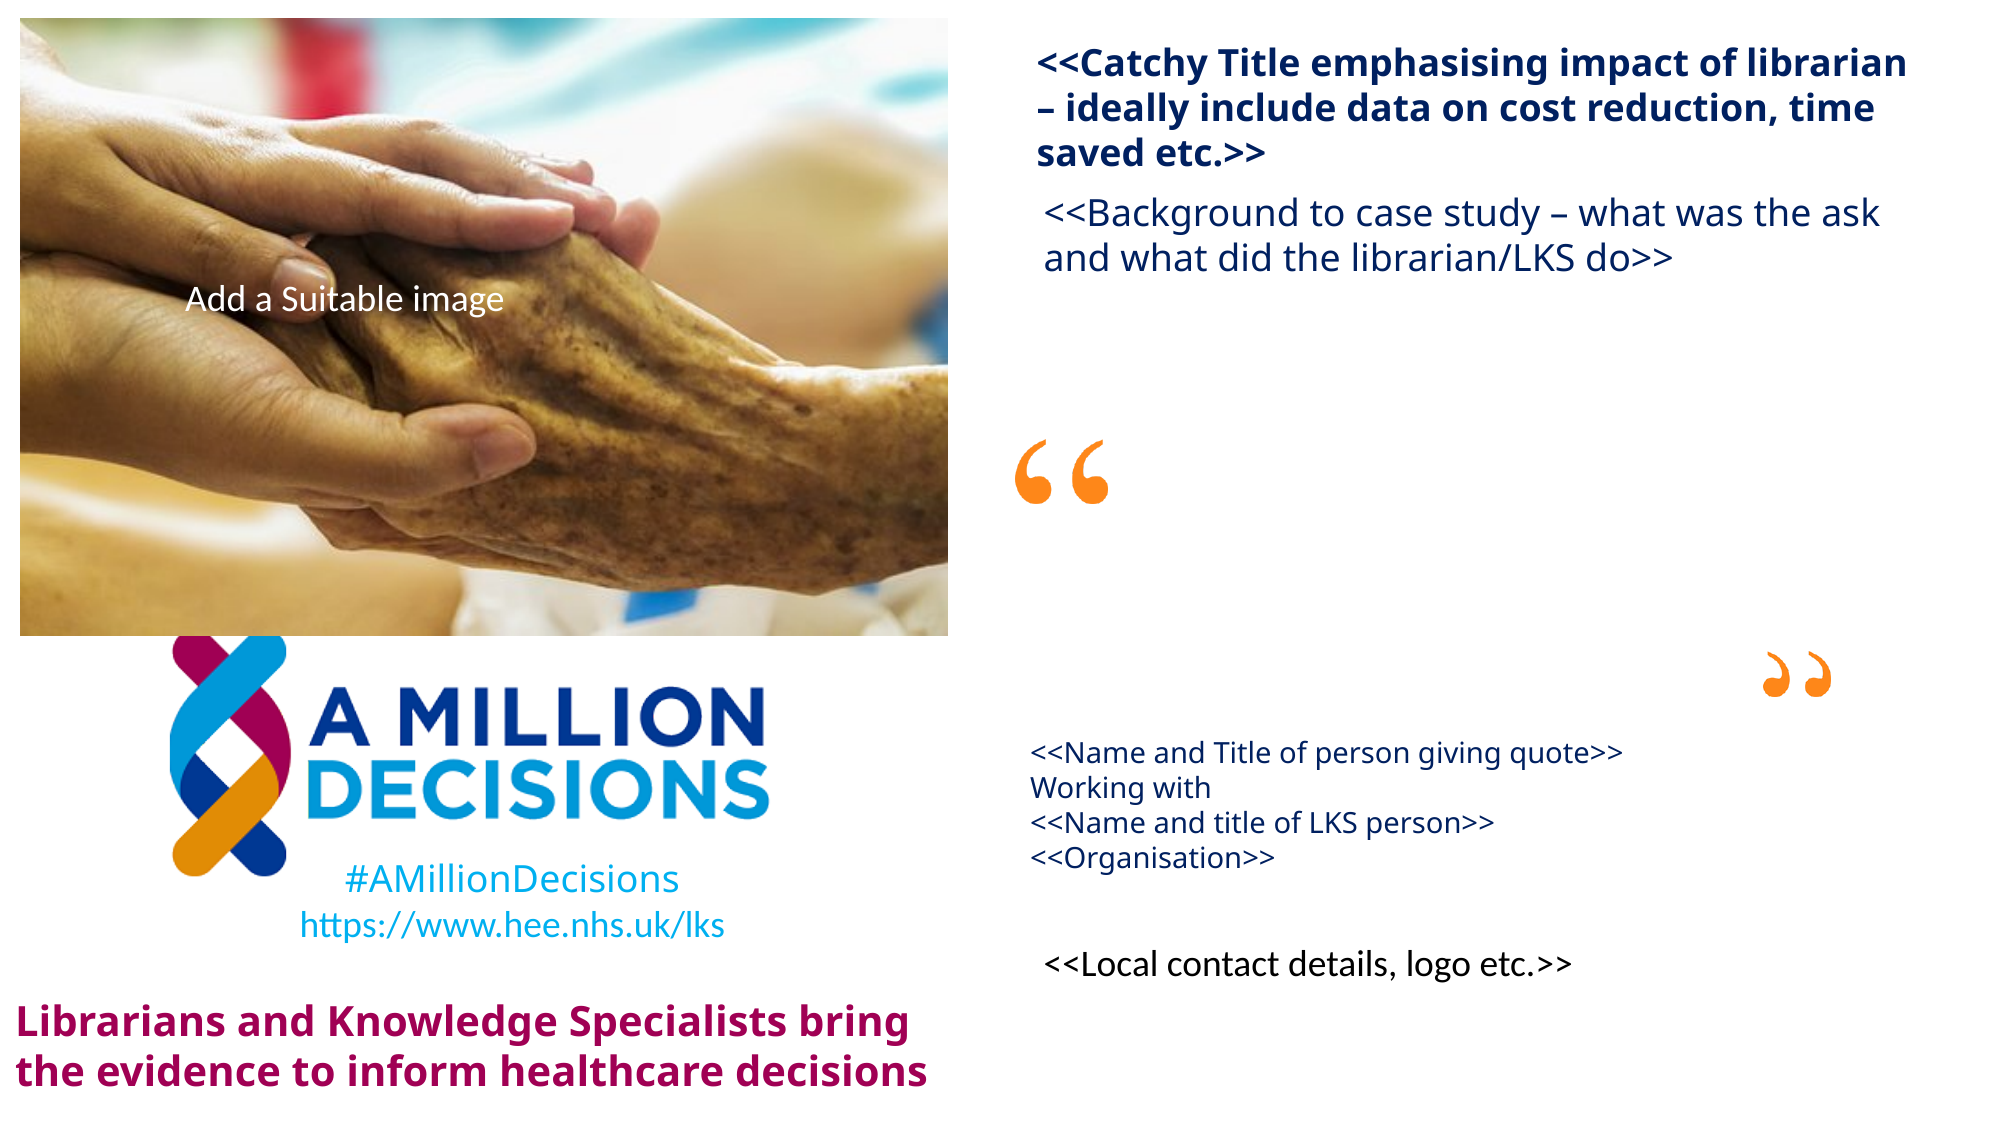

<<Catchy Title emphasising impact of librarian – ideally include data on cost reduction, time saved etc.>>
<<Background to case study – what was the ask and what did the librarian/LKS do>>
Add a Suitable image
<<Pithy quote about impact>>
<<Name and Title of person giving quote>>
Working with
<<Name and title of LKS person>>
<<Organisation>>
#AMillionDecisions
https://www.hee.nhs.uk/lks
<<Local contact details, logo etc.>>
# Librarians and Knowledge Specialists bring the evidence to inform healthcare decisions